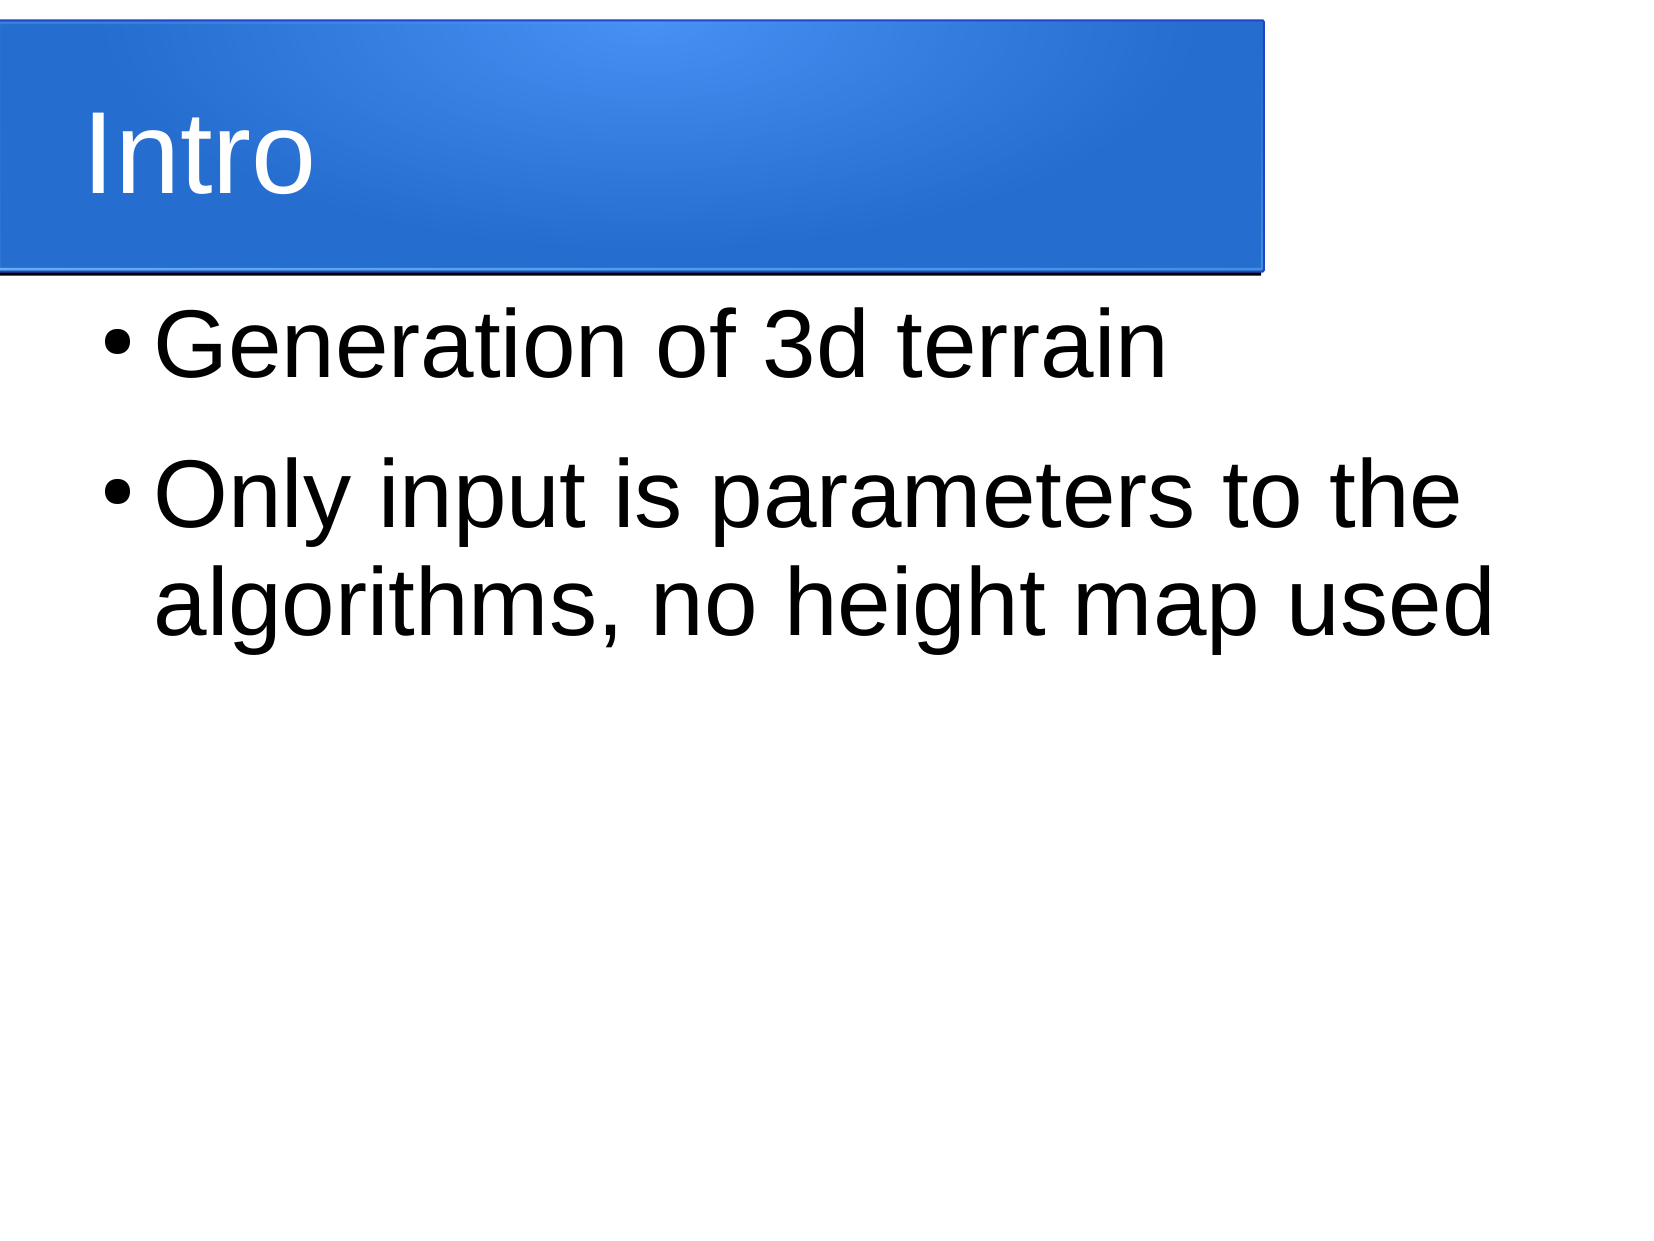

# Intro
Generation of 3d terrain
Only input is parameters to the algorithms, no height map used